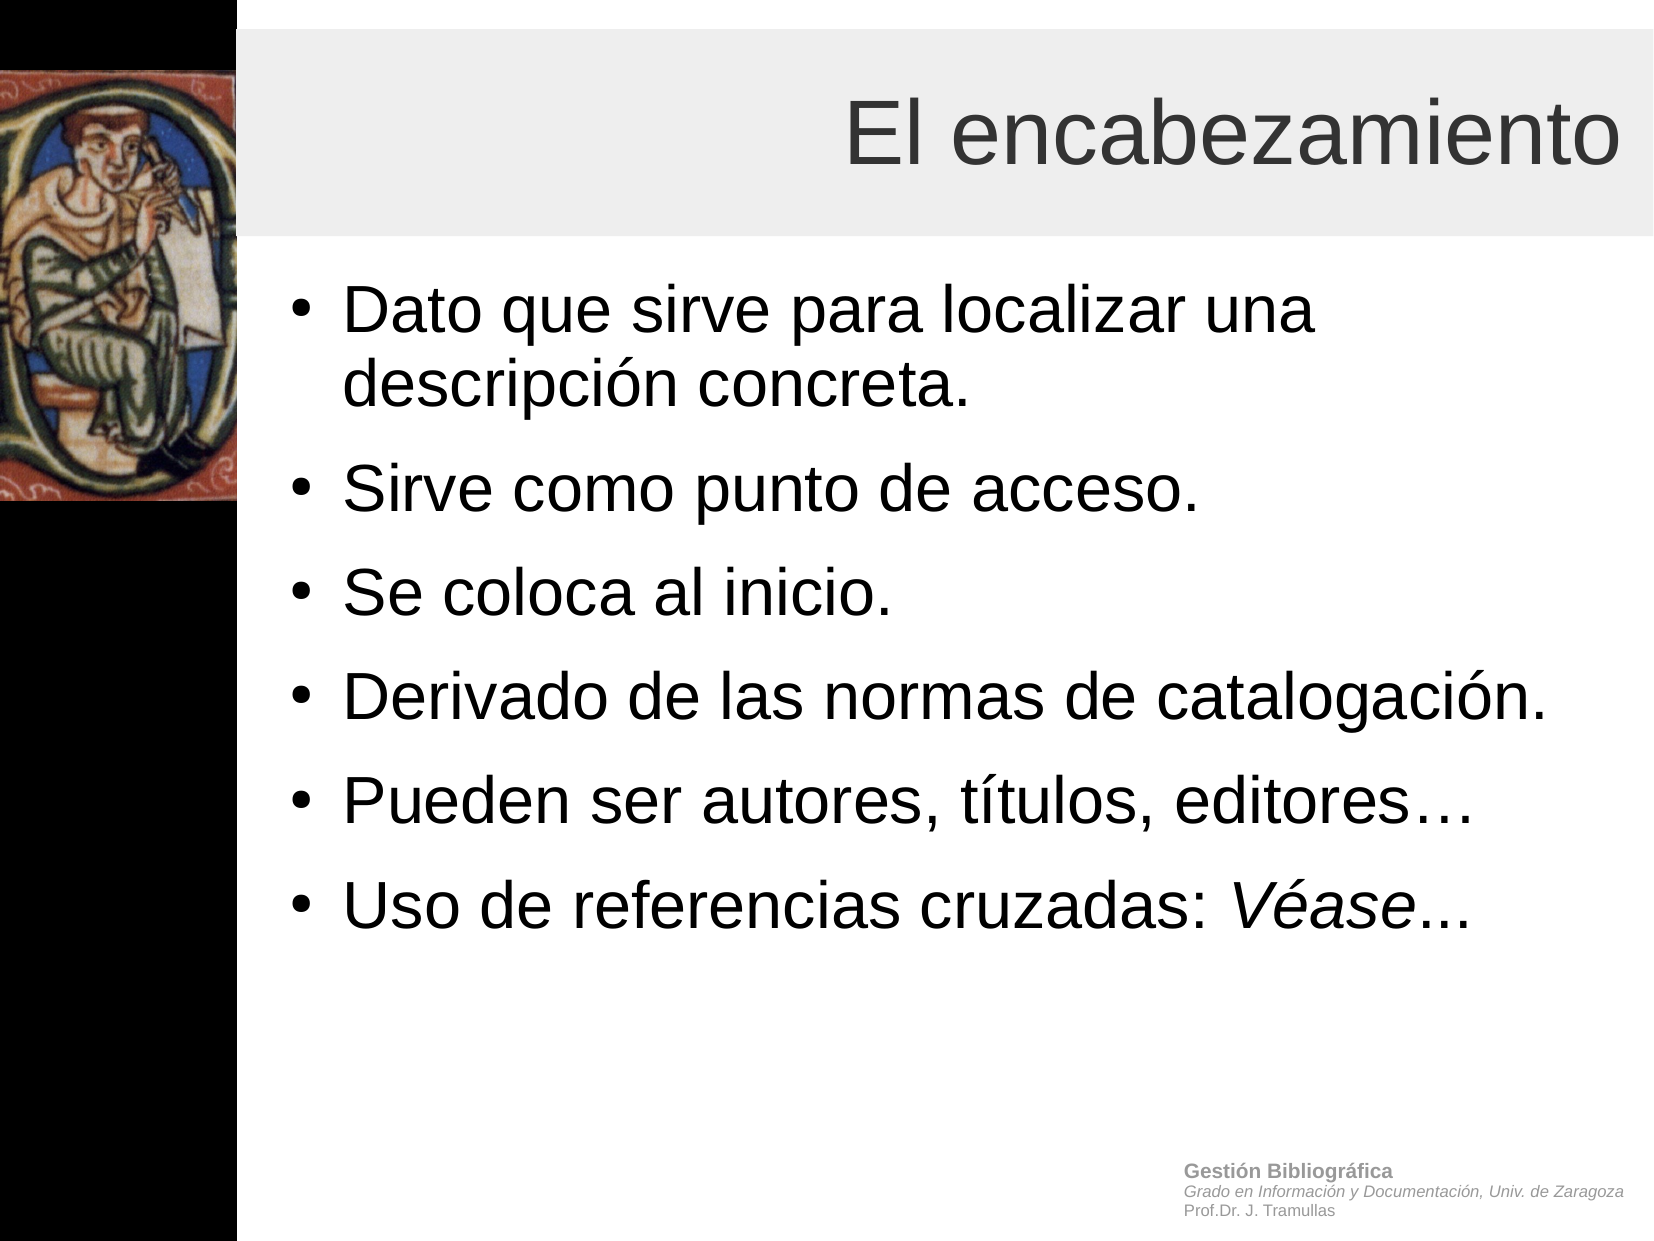

# El encabezamiento
Dato que sirve para localizar una descripción concreta.
Sirve como punto de acceso.
Se coloca al inicio.
Derivado de las normas de catalogación.
Pueden ser autores, títulos, editores…
Uso de referencias cruzadas: Véase...